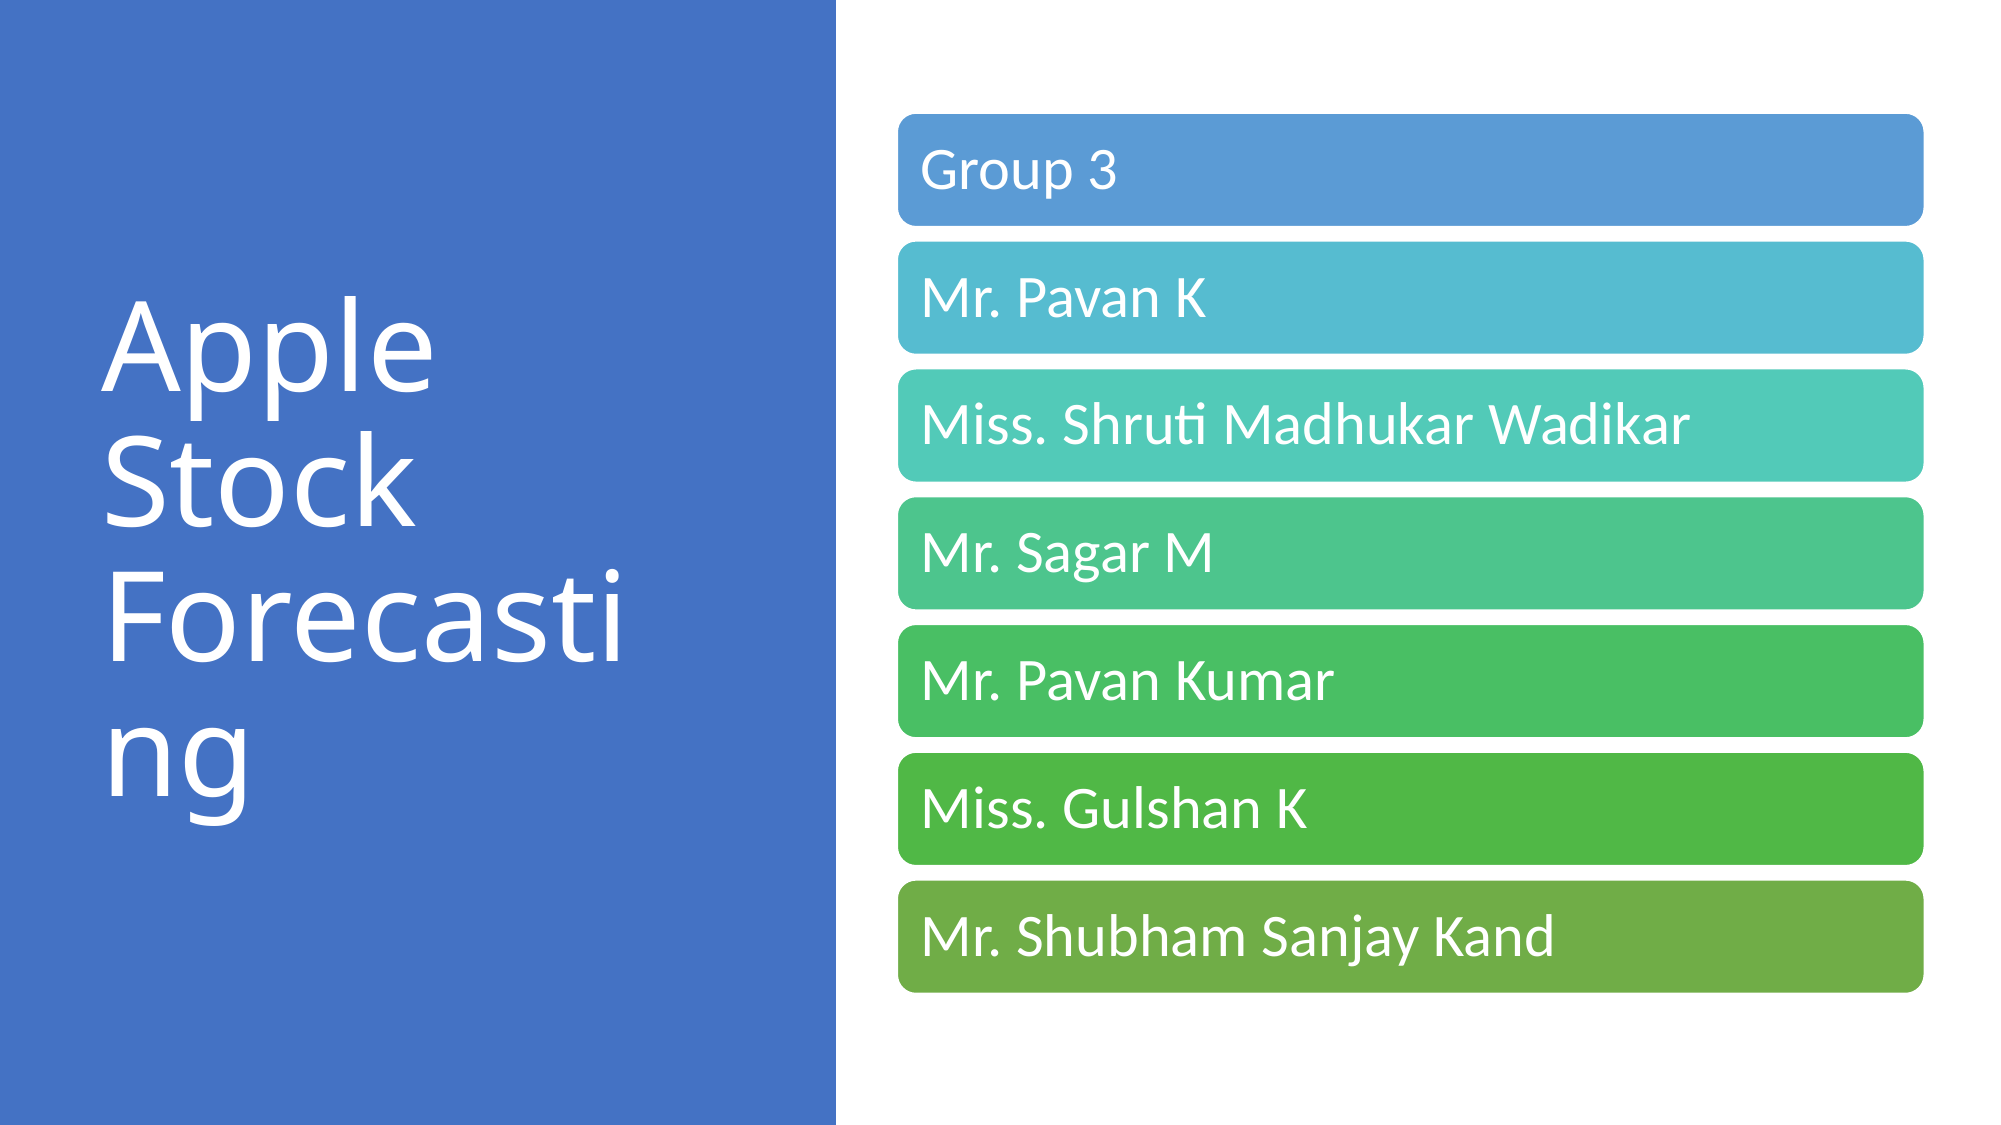

# Apple Stock Forecasting
Group 3
Mr. Pavan K
Miss. Shruti Madhukar Wadikar
Mr. Sagar M
Mr. Pavan Kumar
Miss. Gulshan K
Mr. Shubham Sanjay Kand